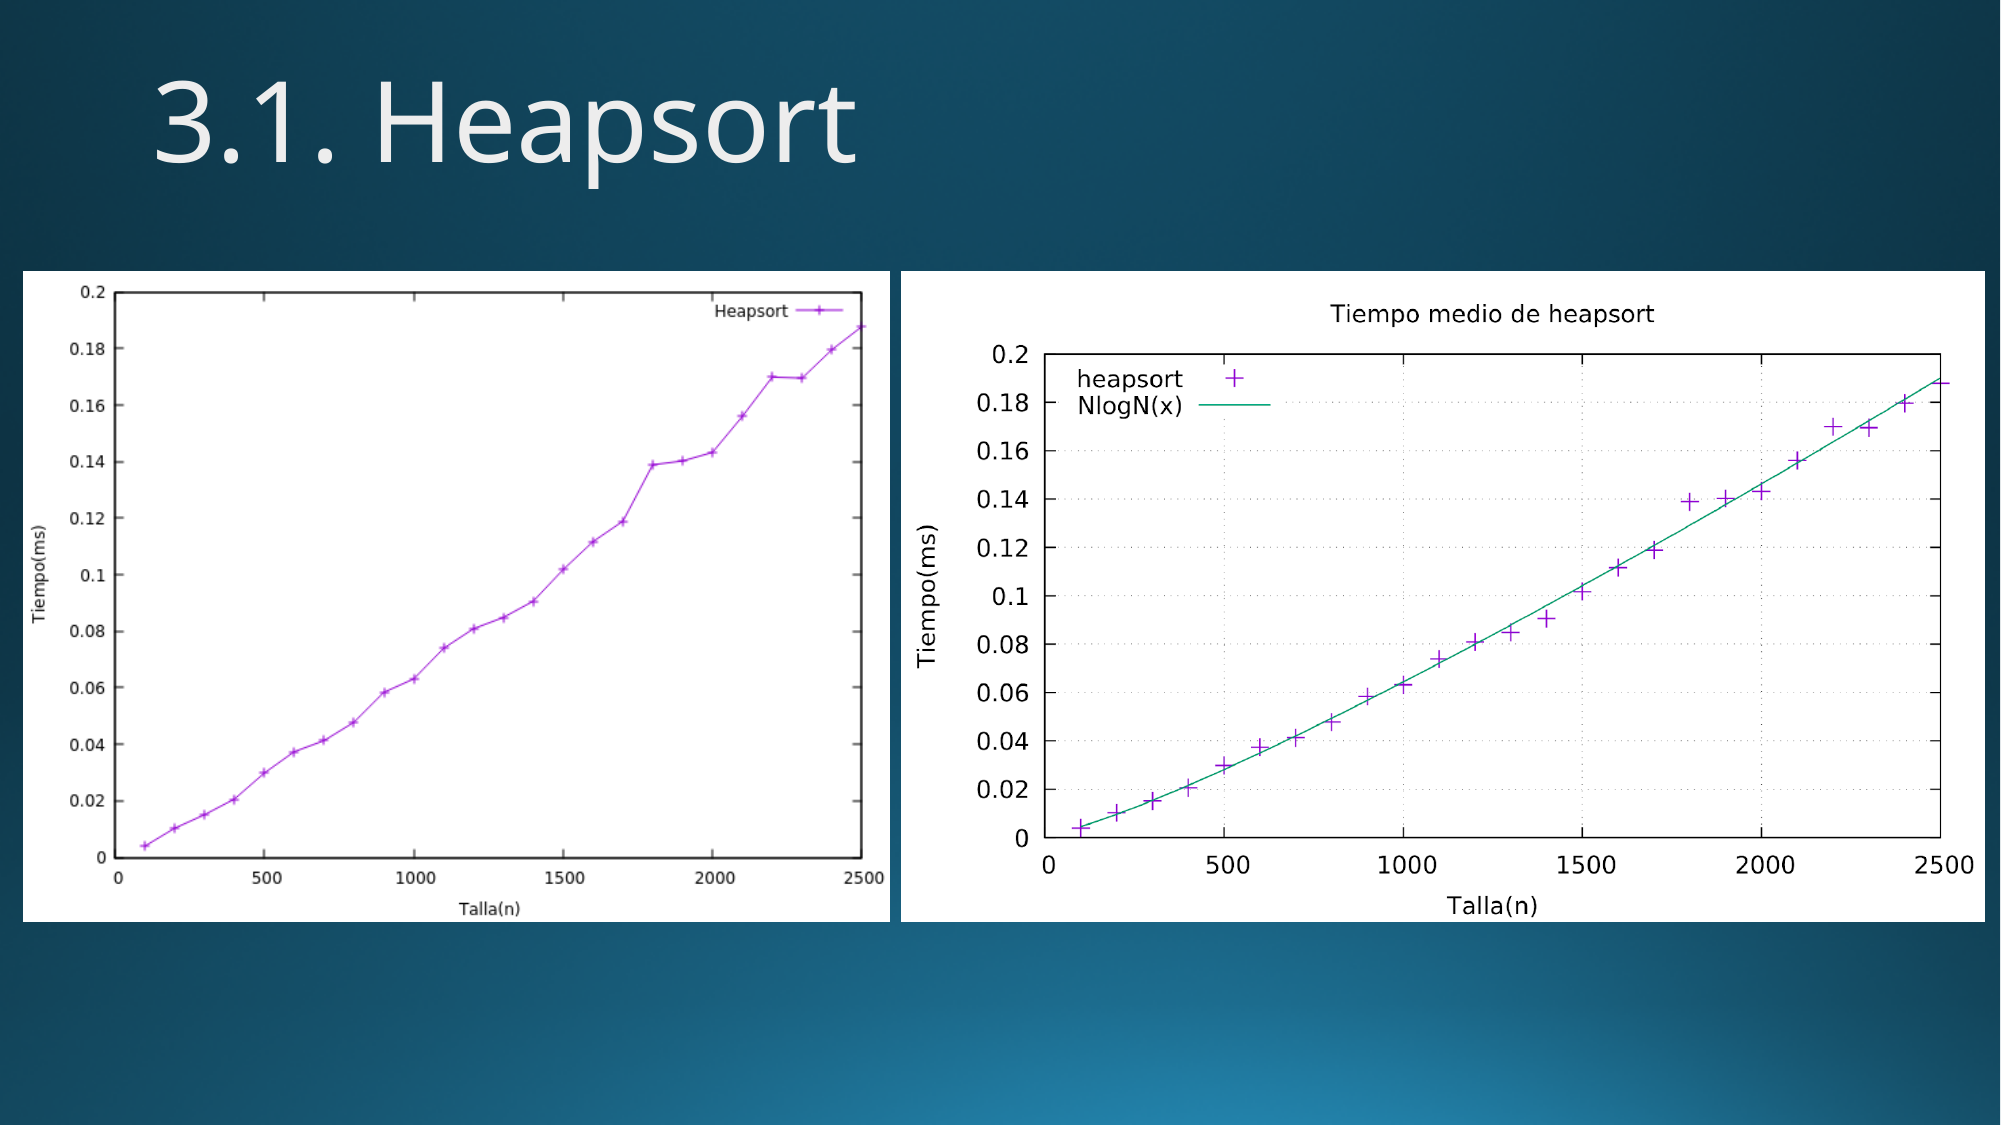

3.1. Heapsort
| |
| --- |